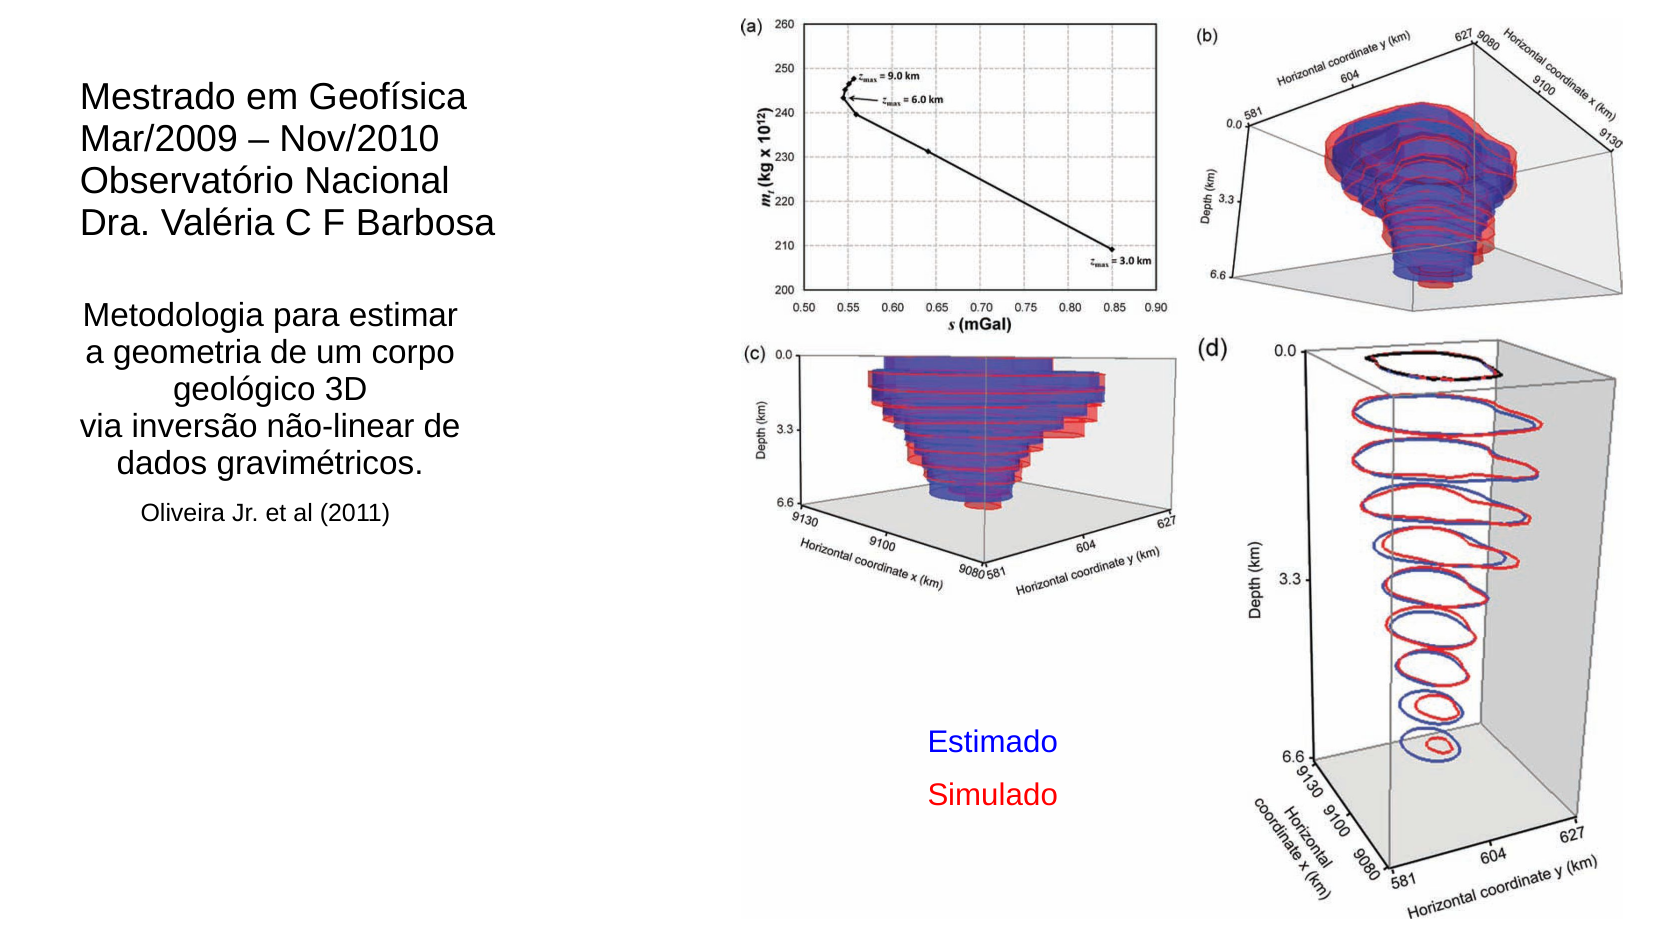

Mestrado em Geofísica
Mar/2009 – Nov/2010
Observatório Nacional
Dra. Valéria C F Barbosa
Metodologia para estimar a geometria de um corpo geológico 3D
via inversão não-linear de dados gravimétricos.
Oliveira Jr. et al (2011)
Estimado
Simulado